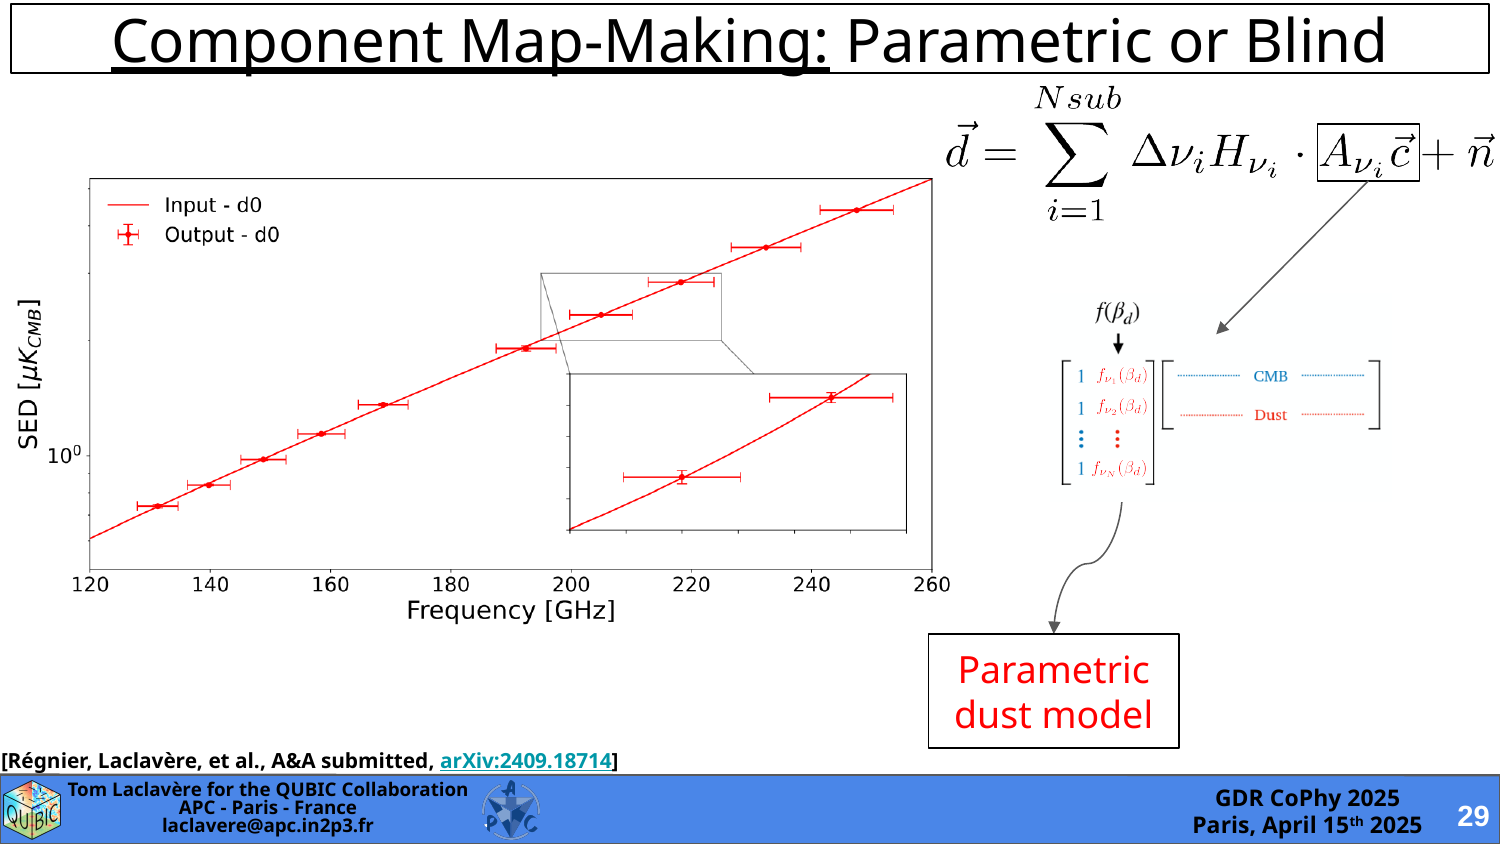

# Component Map-Making: Parametric or Blind
Parametric dust model
[Régnier, Laclavère, et al., A&A submitted, arXiv:2409.18714]